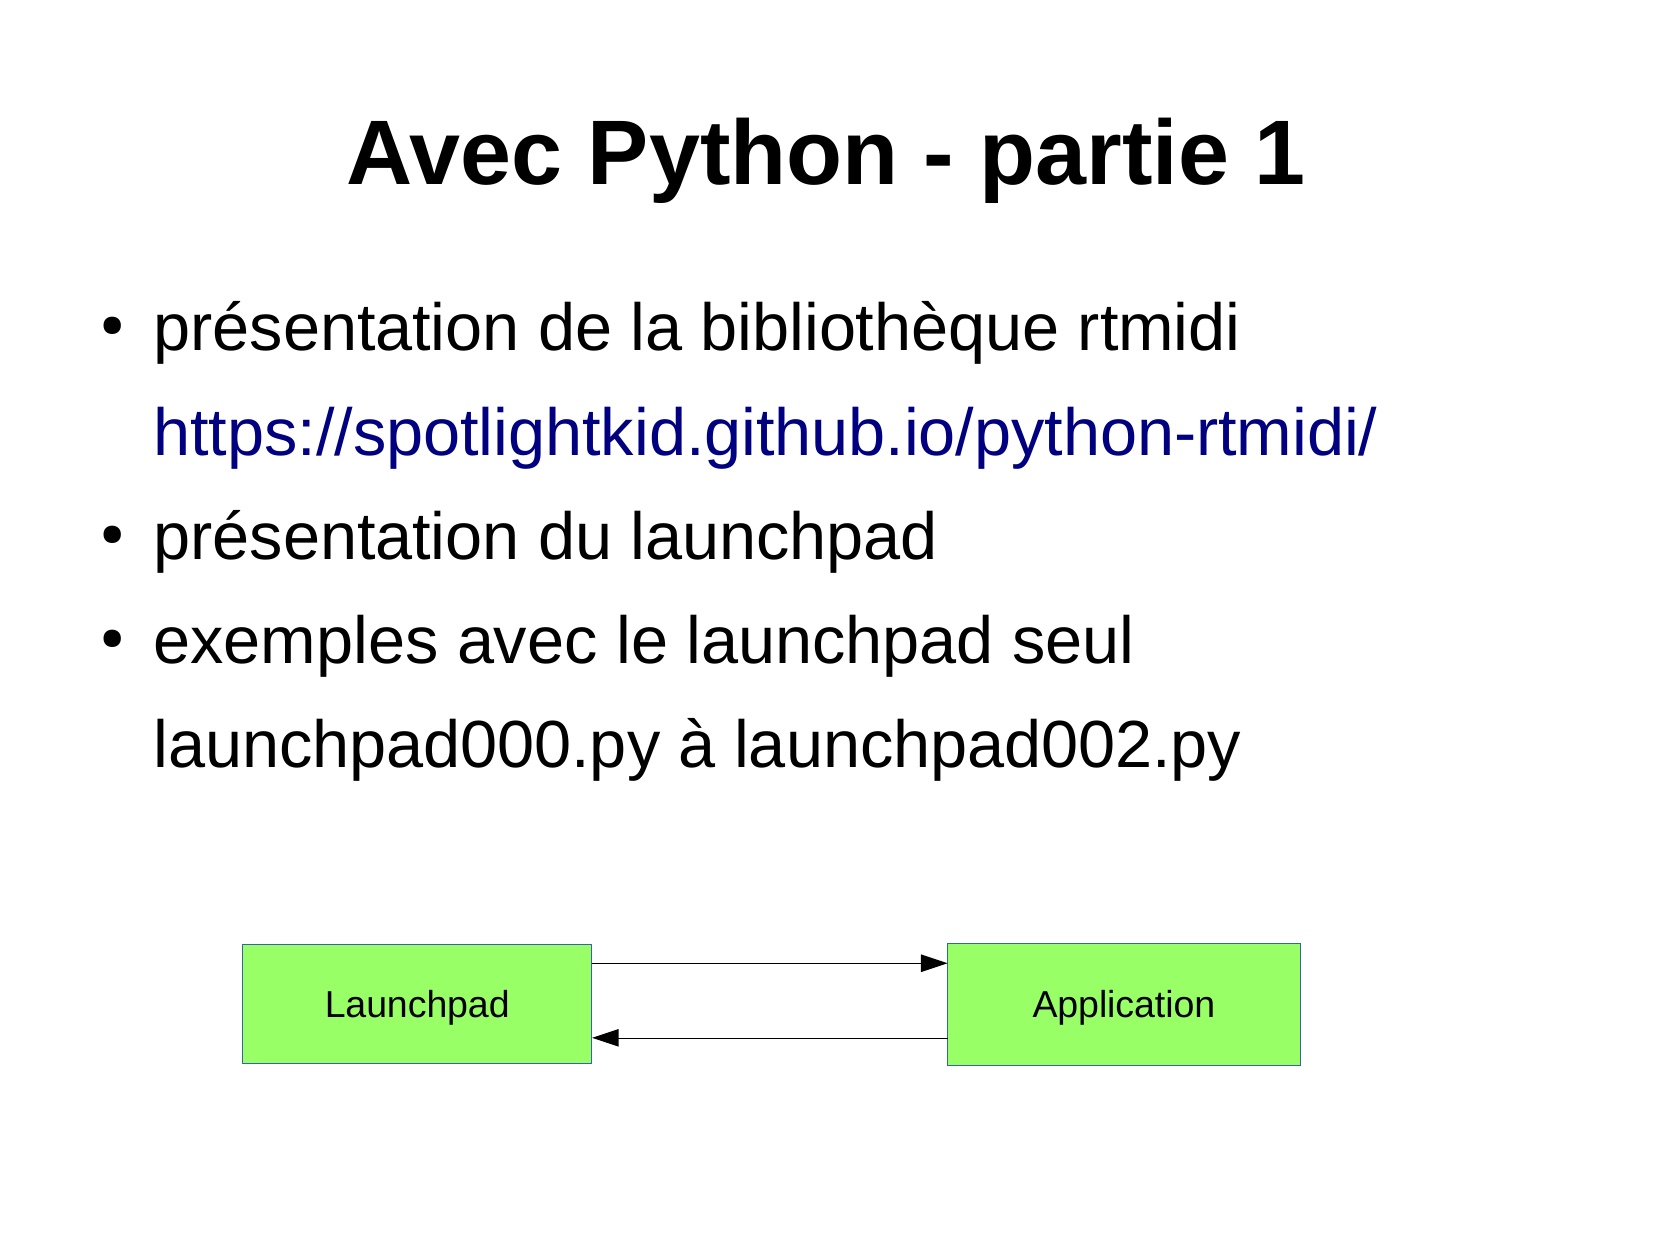

# Avec Python - partie 1
présentation de la bibliothèque rtmidi
https://spotlightkid.github.io/python-rtmidi/
présentation du launchpad
exemples avec le launchpad seul
launchpad000.py à launchpad002.py
Application
Launchpad